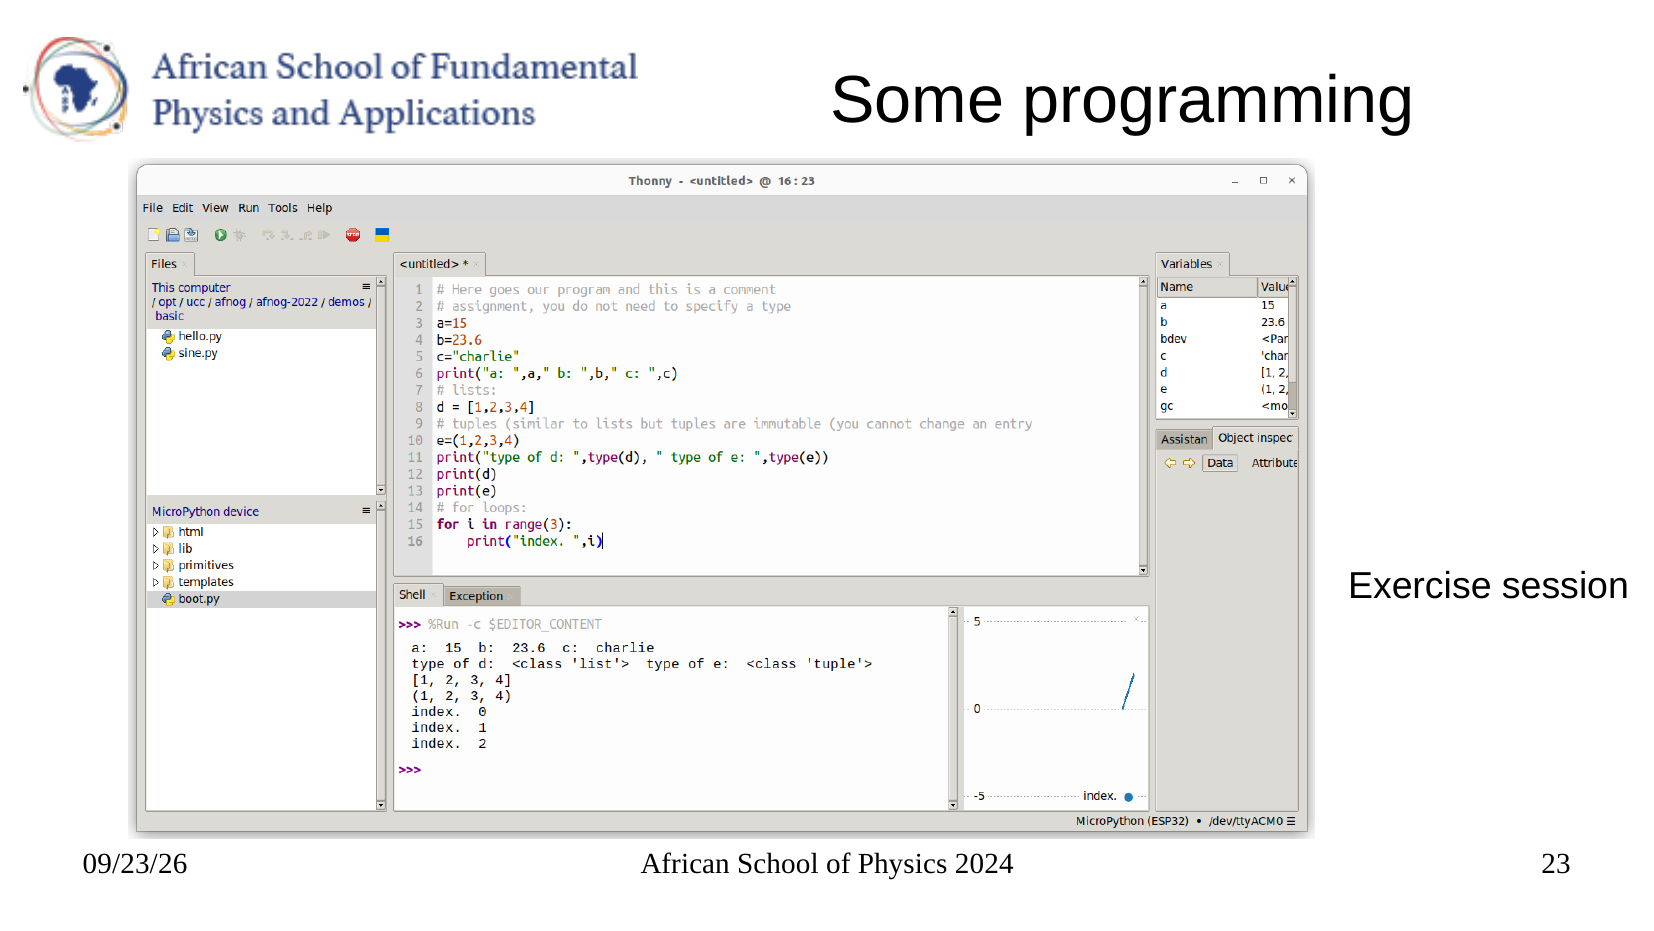

# Some programming
Exercise session
African School of Physics 2024
23